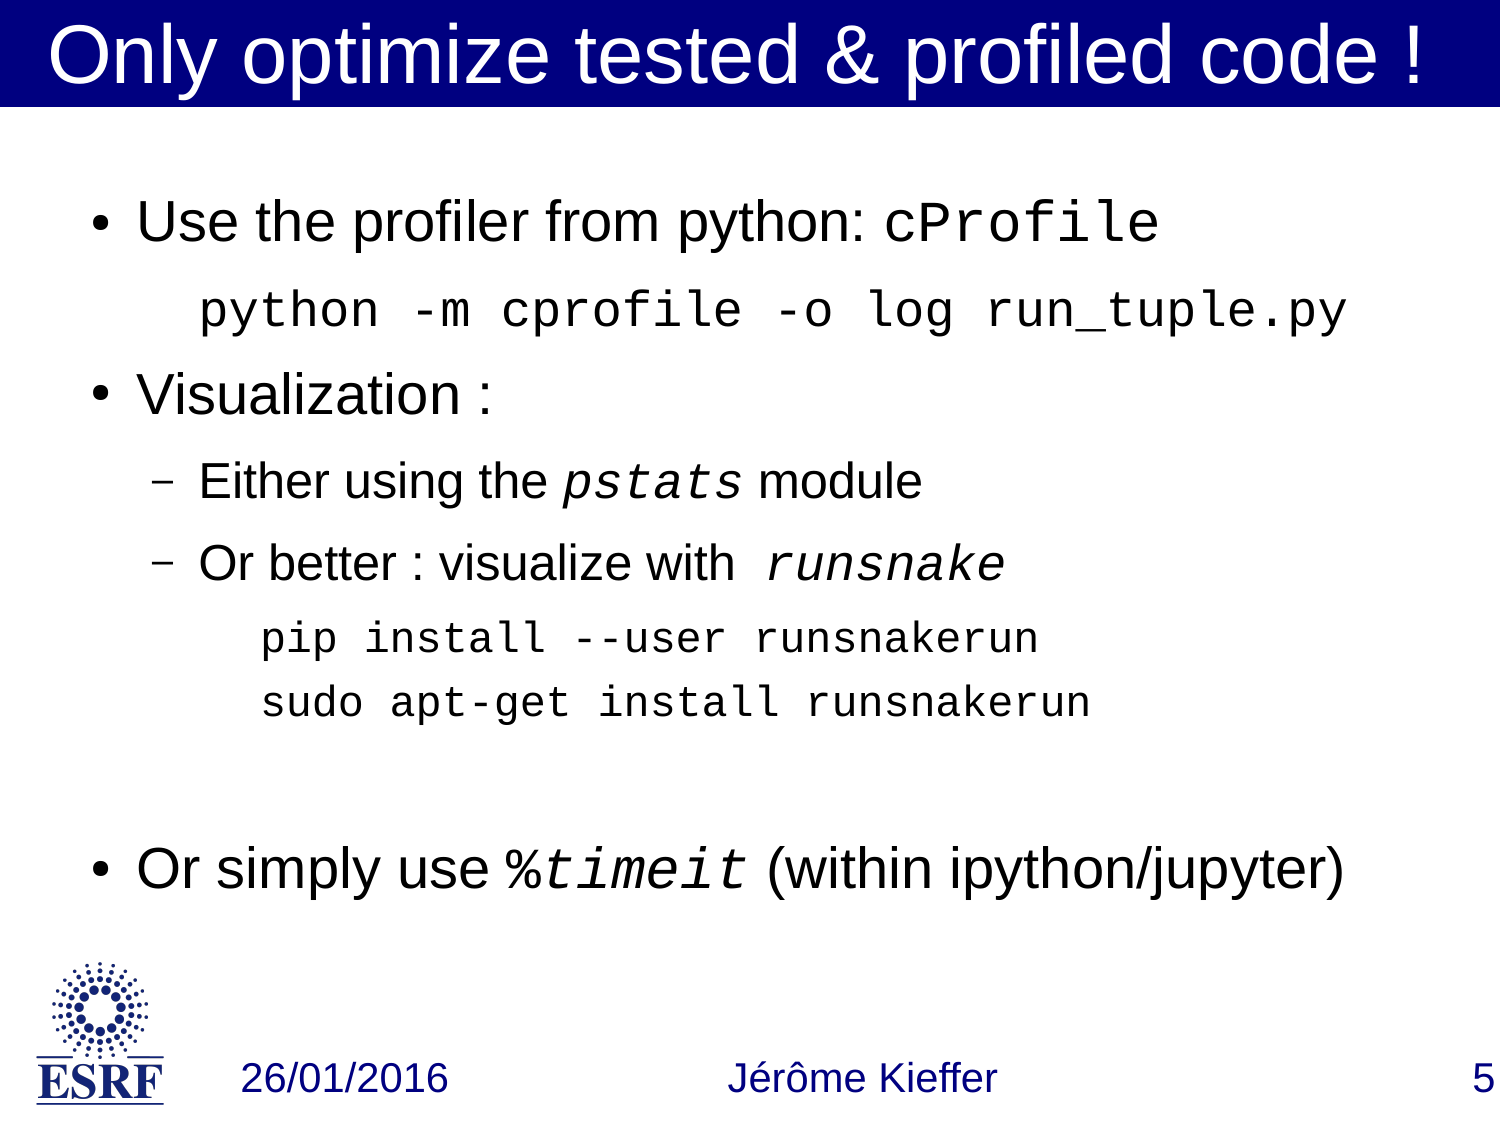

# Only optimize tested & profiled code !
Use the profiler from python: cProfile
python -m cprofile -o log run_tuple.py
Visualization :
Either using the pstats module
Or better : visualize with runsnake
pip install --user runsnakerun
sudo apt-get install runsnakerun
Or simply use %timeit (within ipython/jupyter)
26/01/2016
Jérôme Kieffer
5